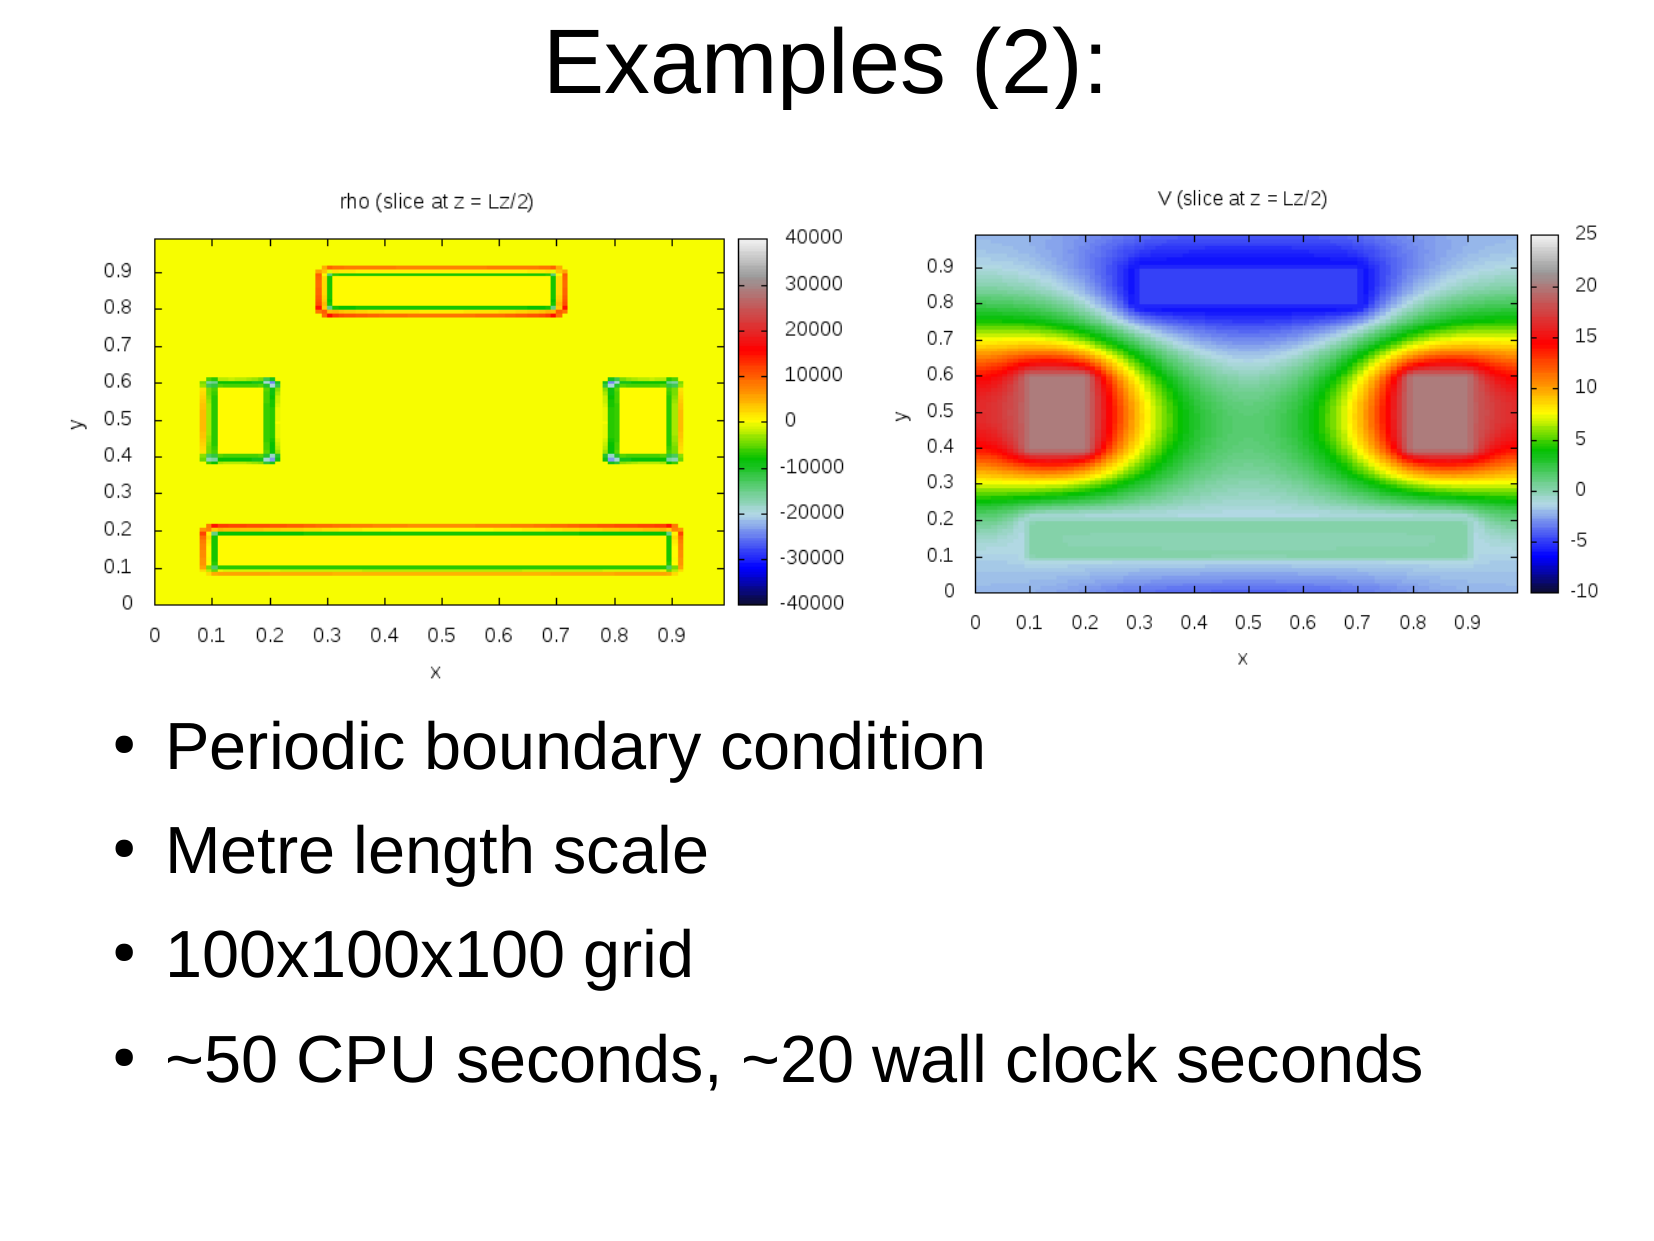

# Examples (2):
Periodic boundary condition
Metre length scale
100x100x100 grid
~50 CPU seconds, ~20 wall clock seconds